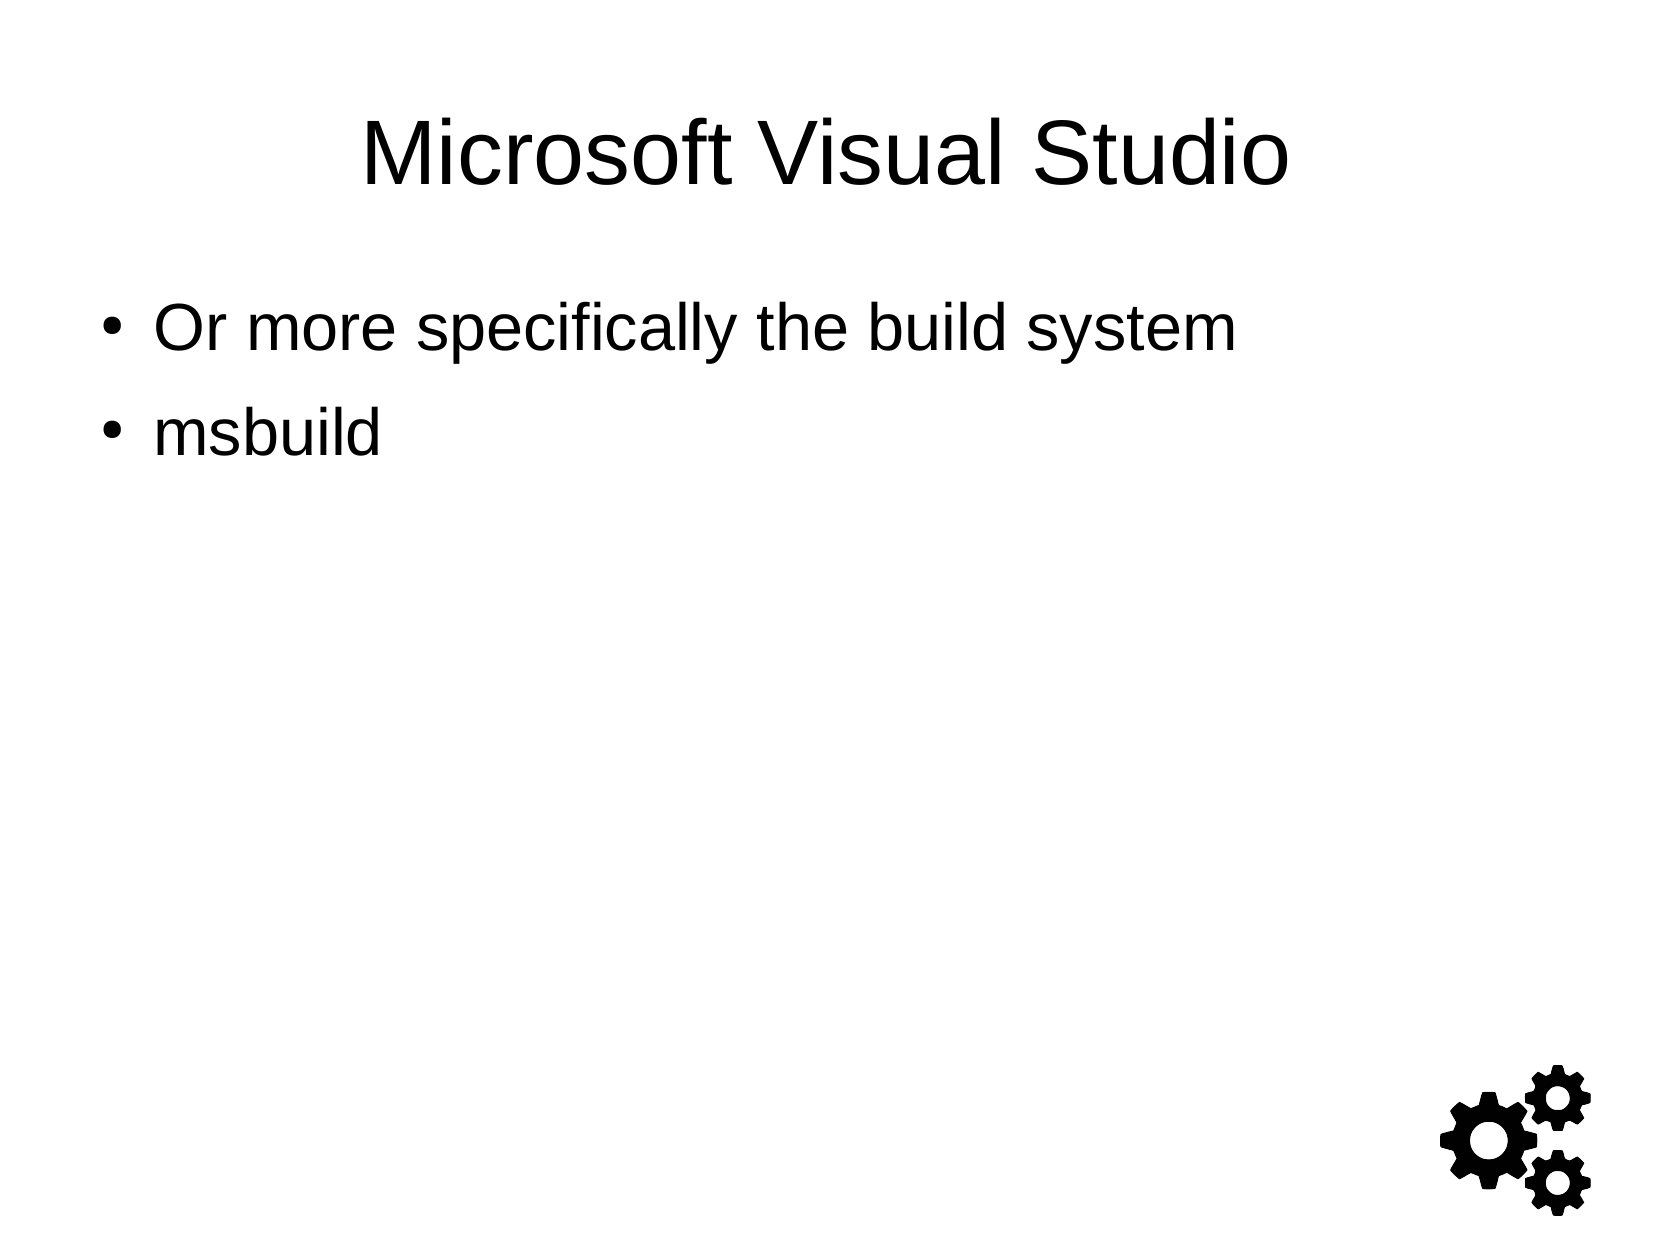

# Microsoft Visual Studio
Or more specifically the build system
msbuild